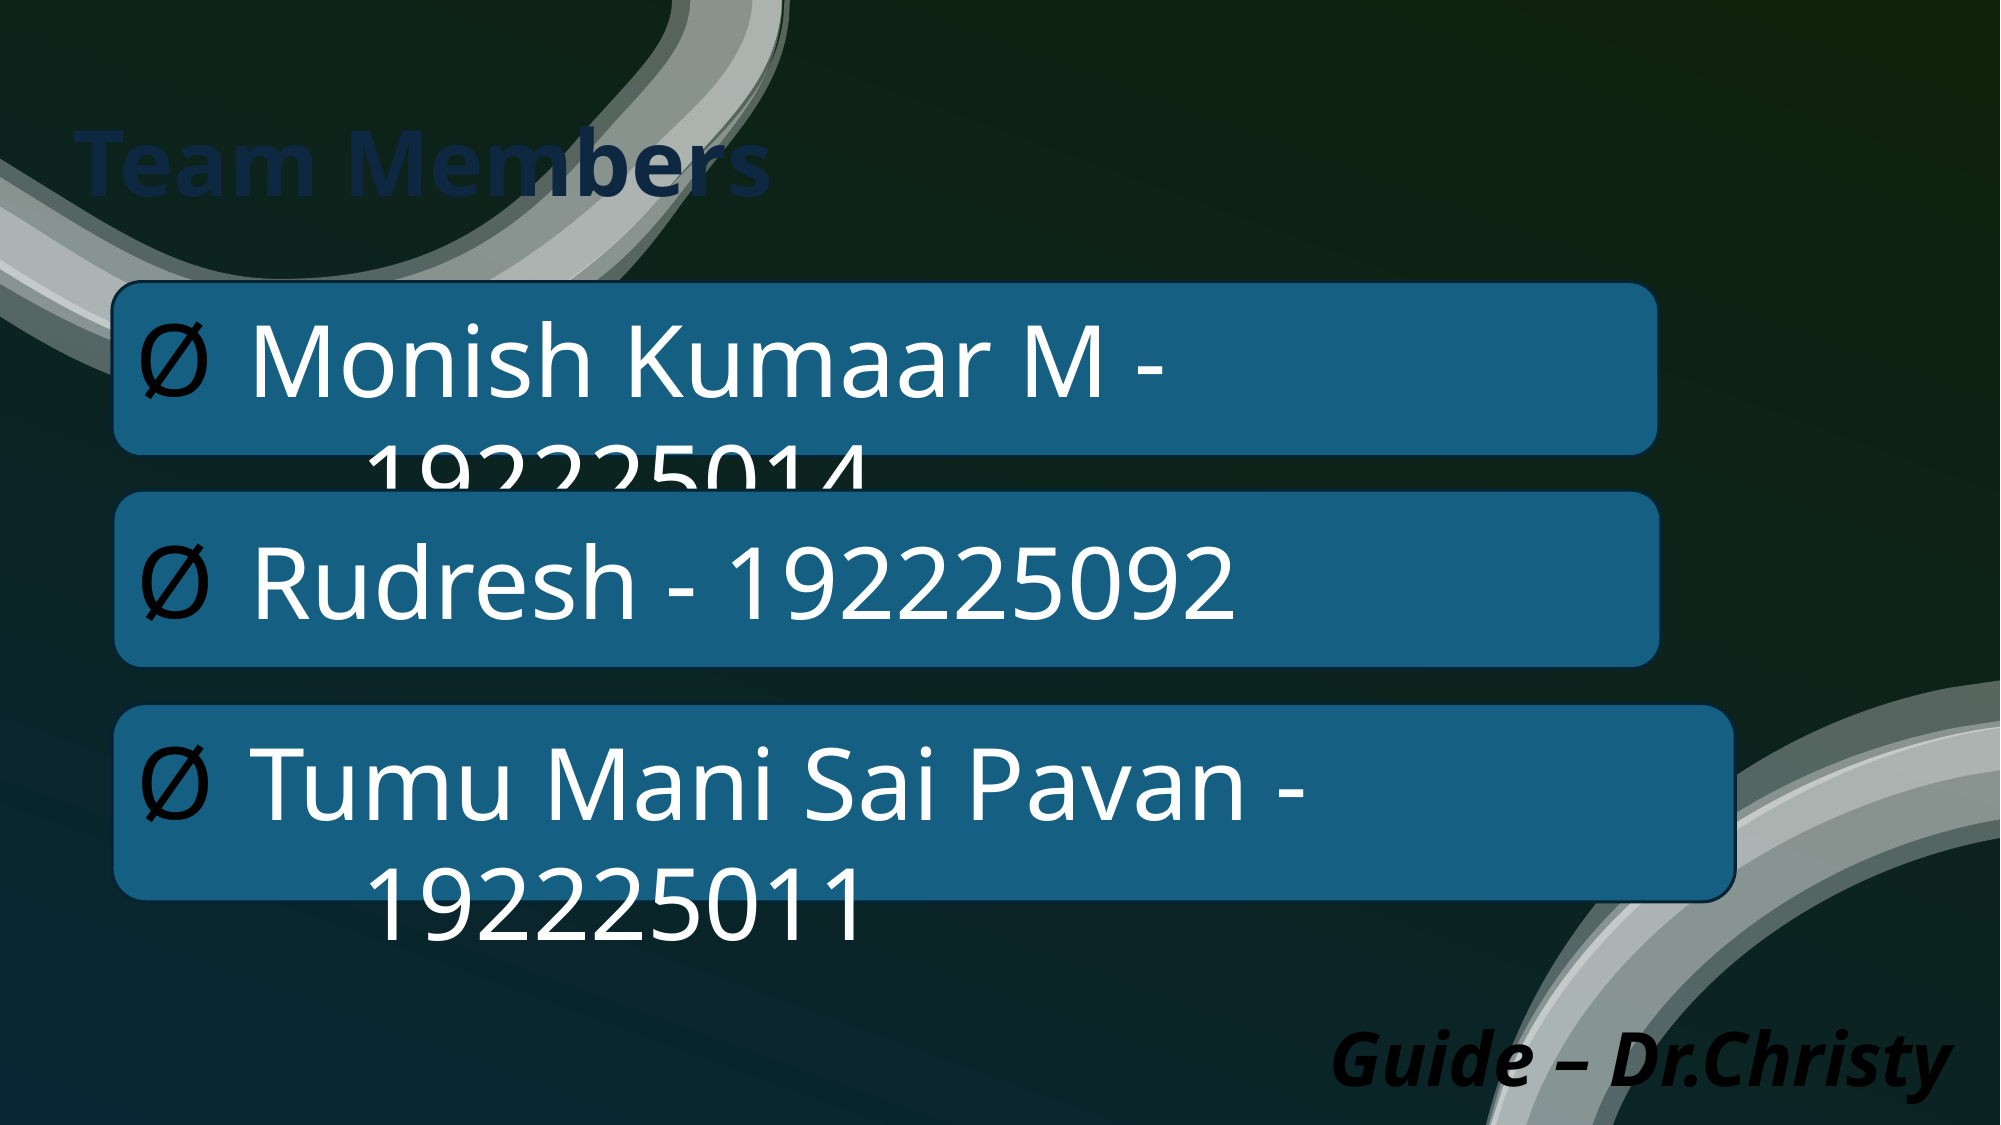

# Team Members
Monish Kumaar M - 192225014
Rudresh - 192225092
Tumu Mani Sai Pavan - 192225011
Guide – Dr.Christy